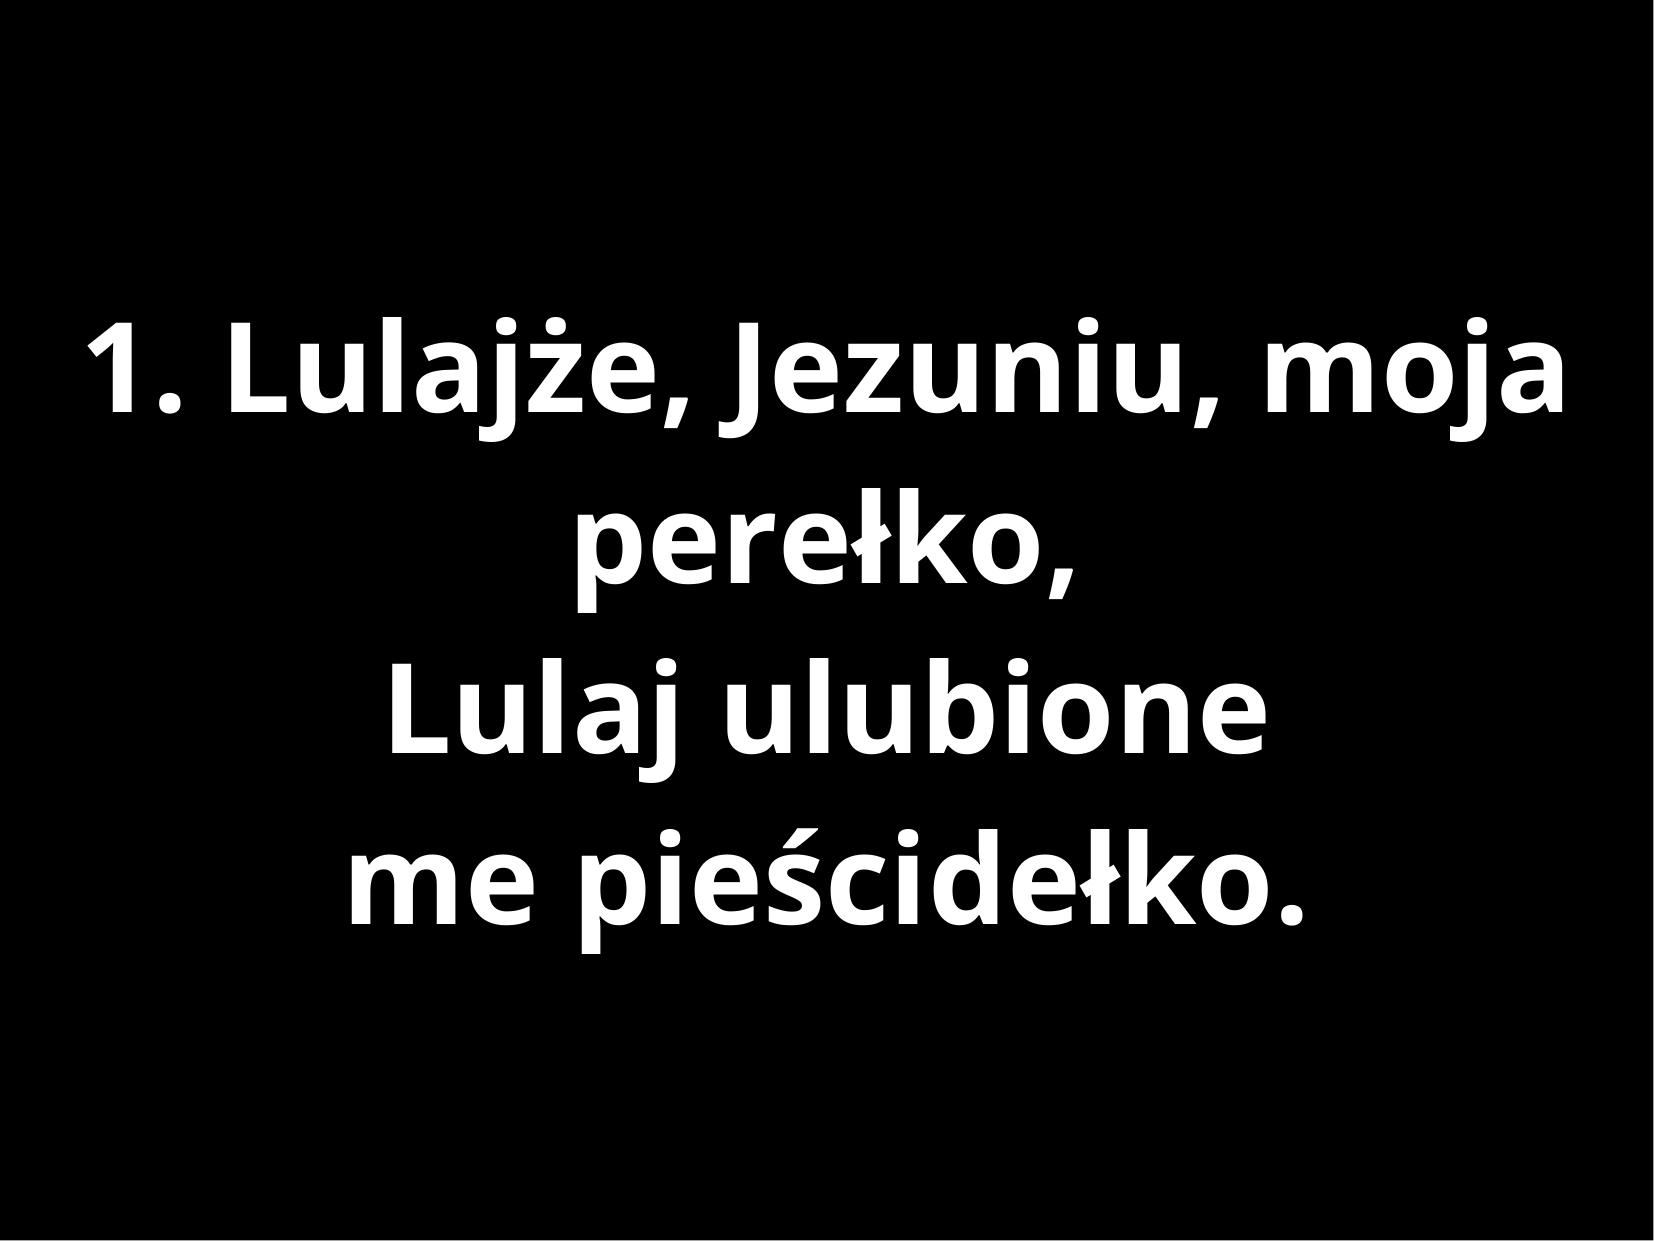

# 1. Lulajże, Jezuniu, moja perełko, Lulaj ulubione me pieścidełko.